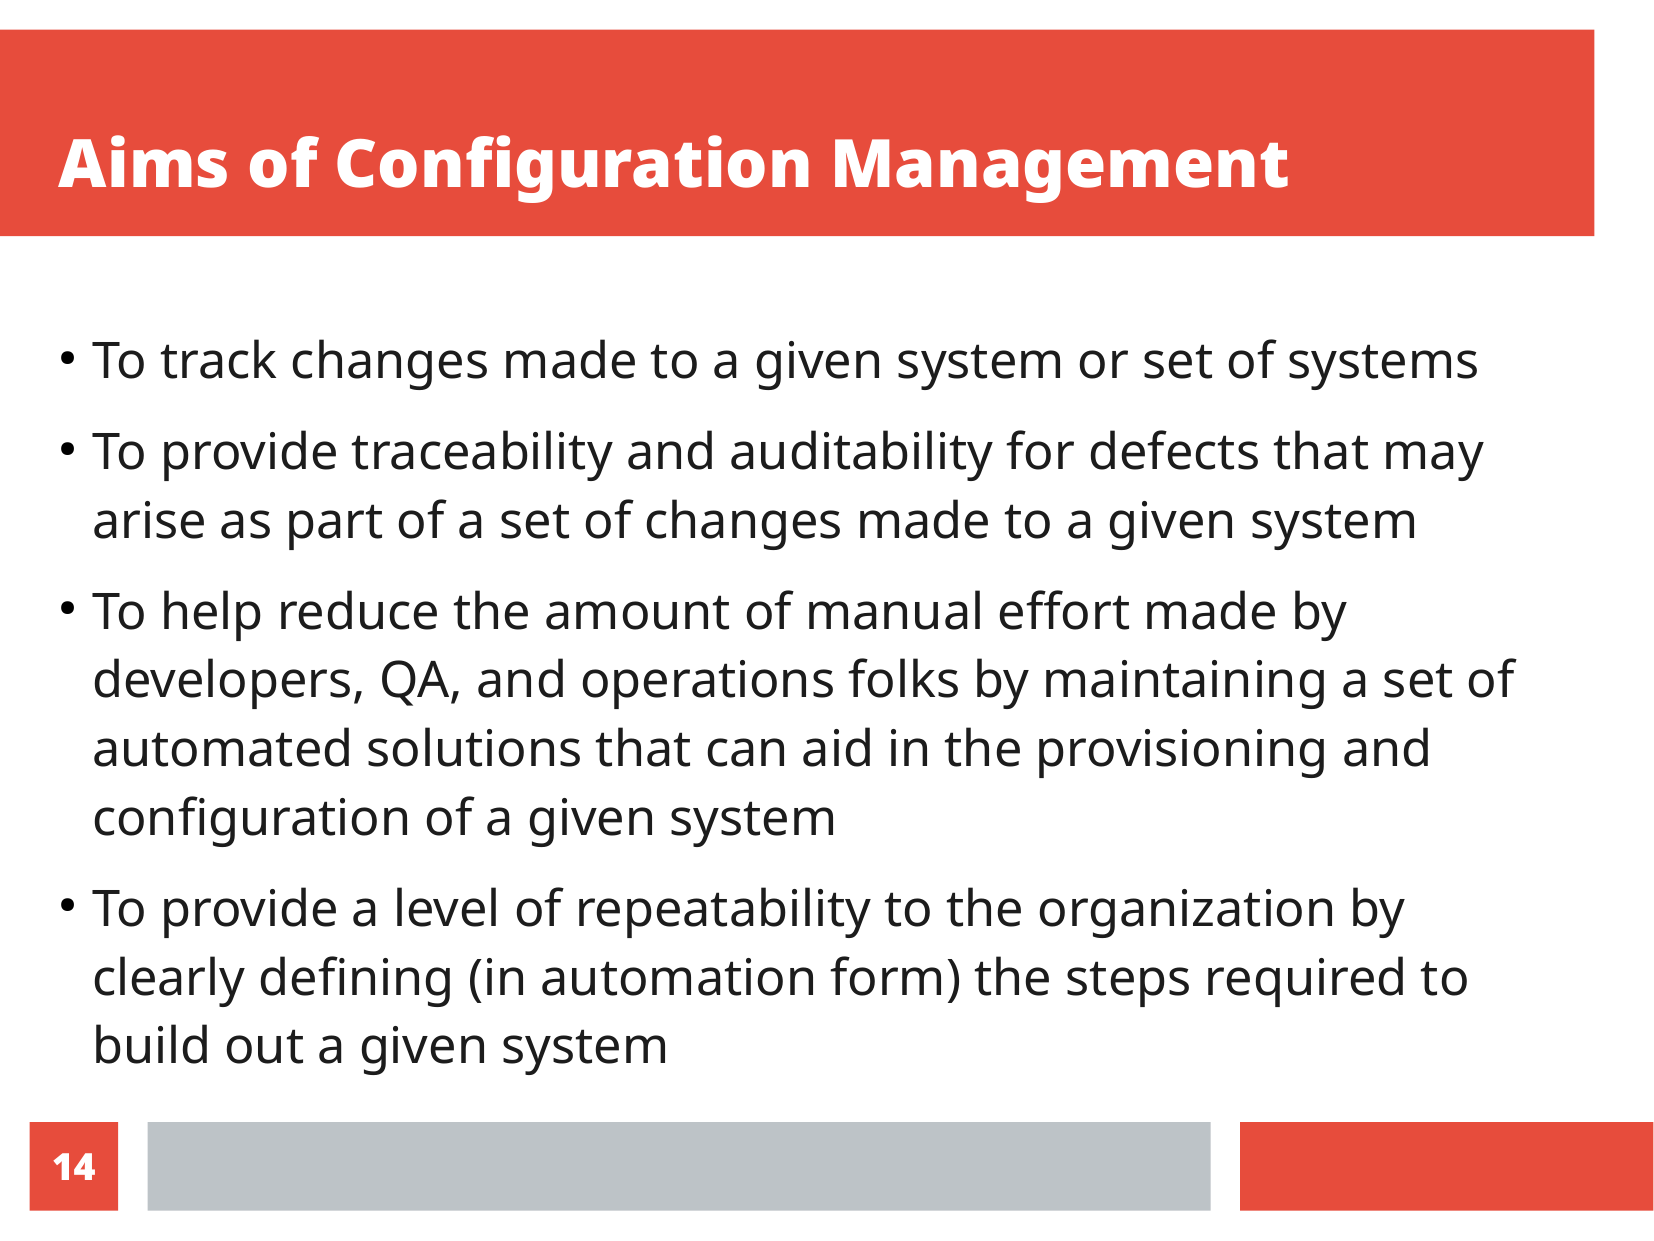

# Aims of Configuration Management
To track changes made to a given system or set of systems
To provide traceability and auditability for defects that may arise as part of a set of changes made to a given system
To help reduce the amount of manual effort made by developers, QA, and operations folks by maintaining a set of automated solutions that can aid in the provisioning and configuration of a given system
To provide a level of repeatability to the organization by clearly defining (in automation form) the steps required to build out a given system
14